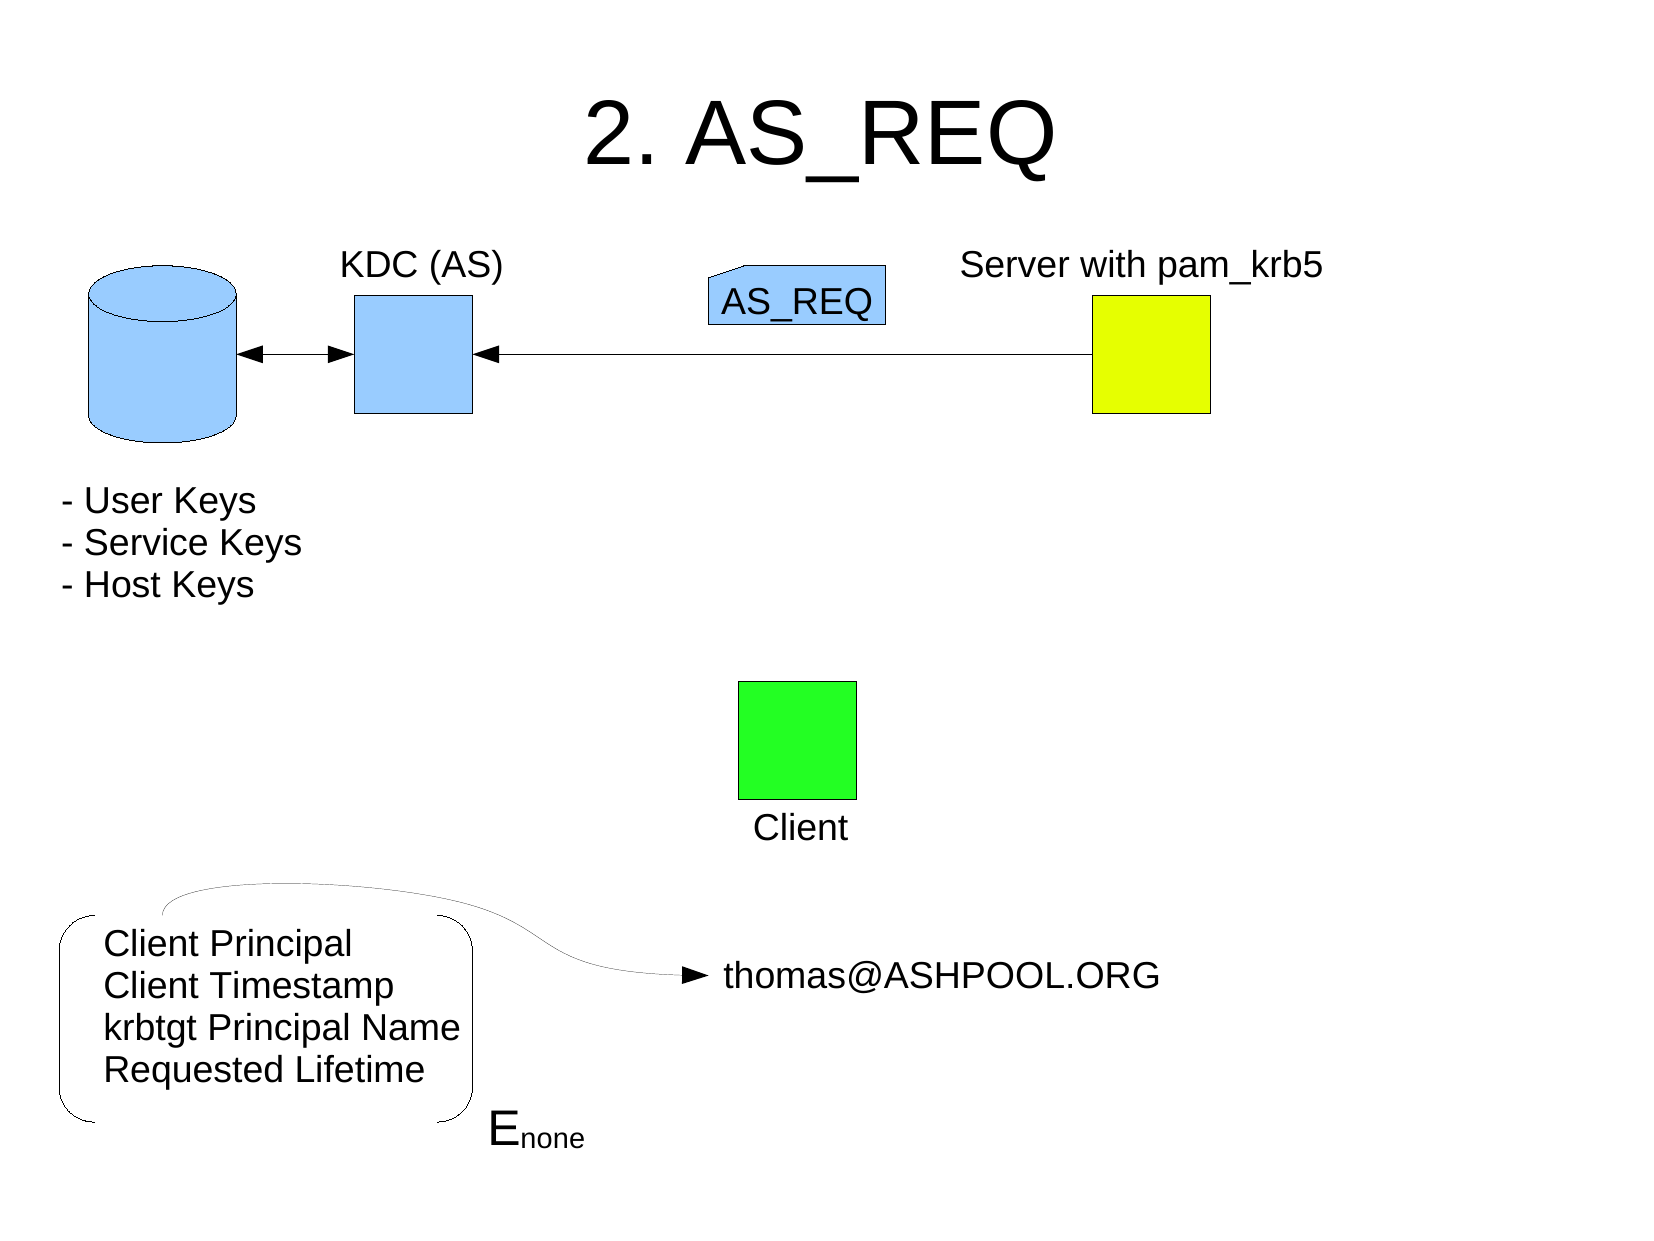

# 2. AS_REQ
KDC (AS)
Server with pam_krb5
AS_REQ
- User Keys
- Service Keys
- Host Keys
Client
Client Principal
Client Timestamp
krbtgt Principal Name
Requested Lifetime
thomas@ASHPOOL.ORG
Enone